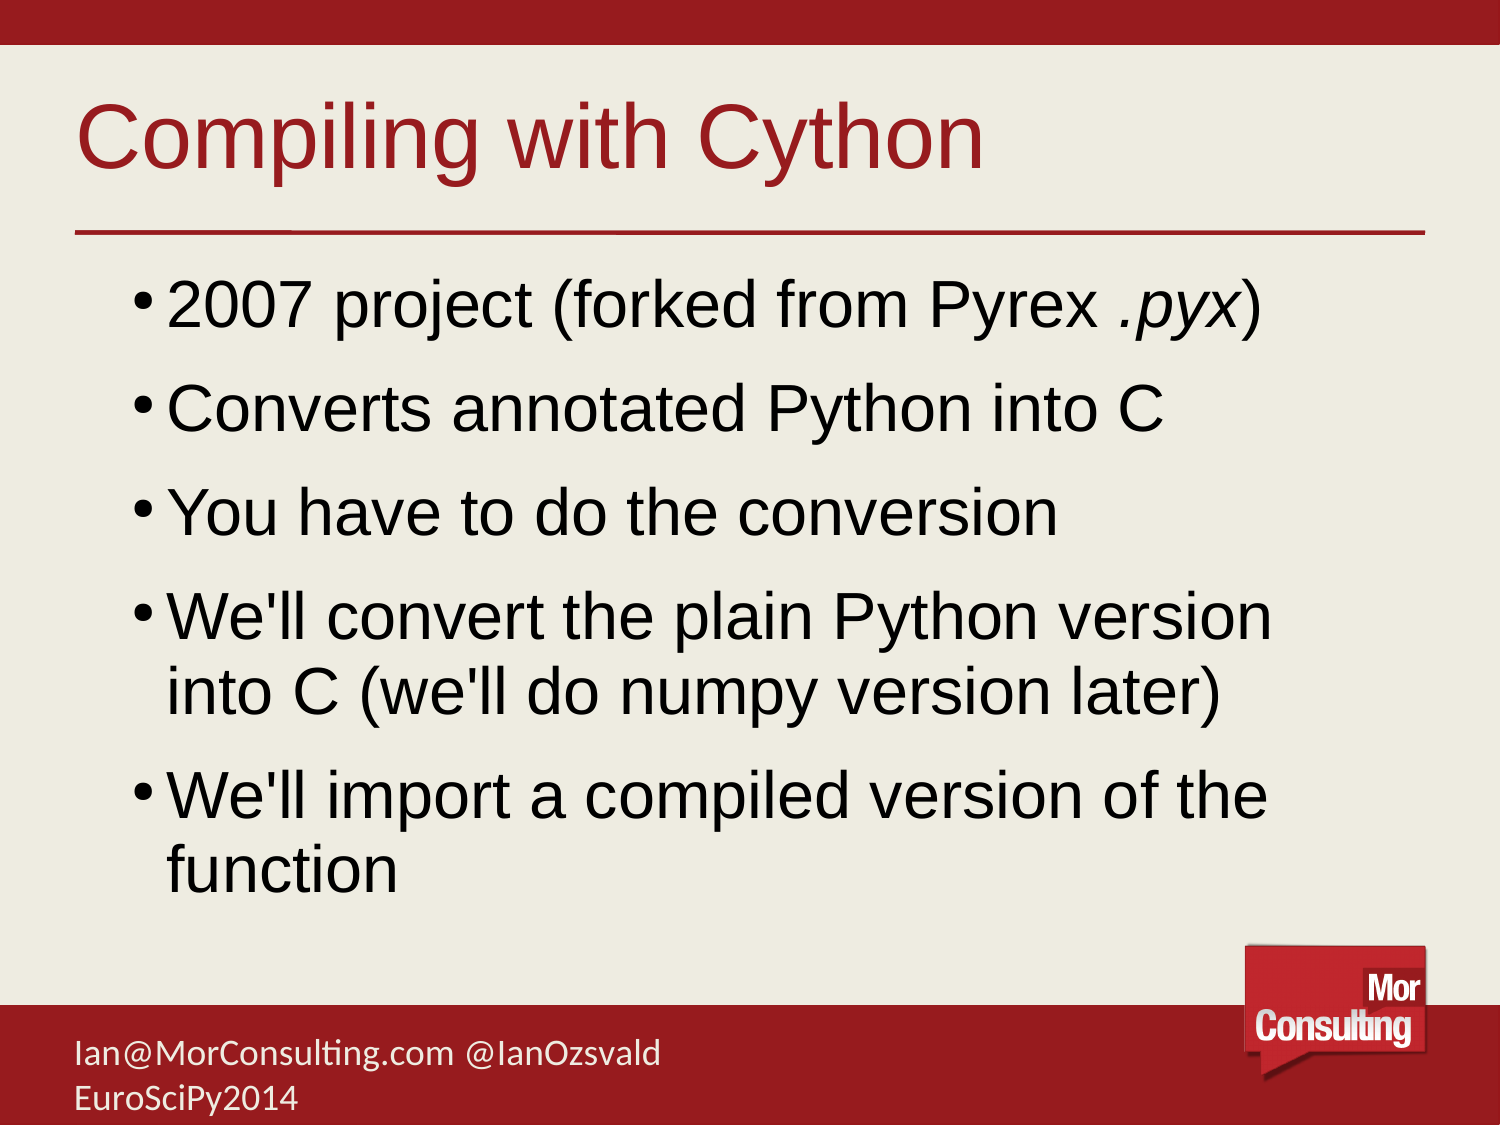

# Compiling with Cython
2007 project (forked from Pyrex .pyx)
Converts annotated Python into C
You have to do the conversion
We'll convert the plain Python version into C (we'll do numpy version later)
We'll import a compiled version of the function